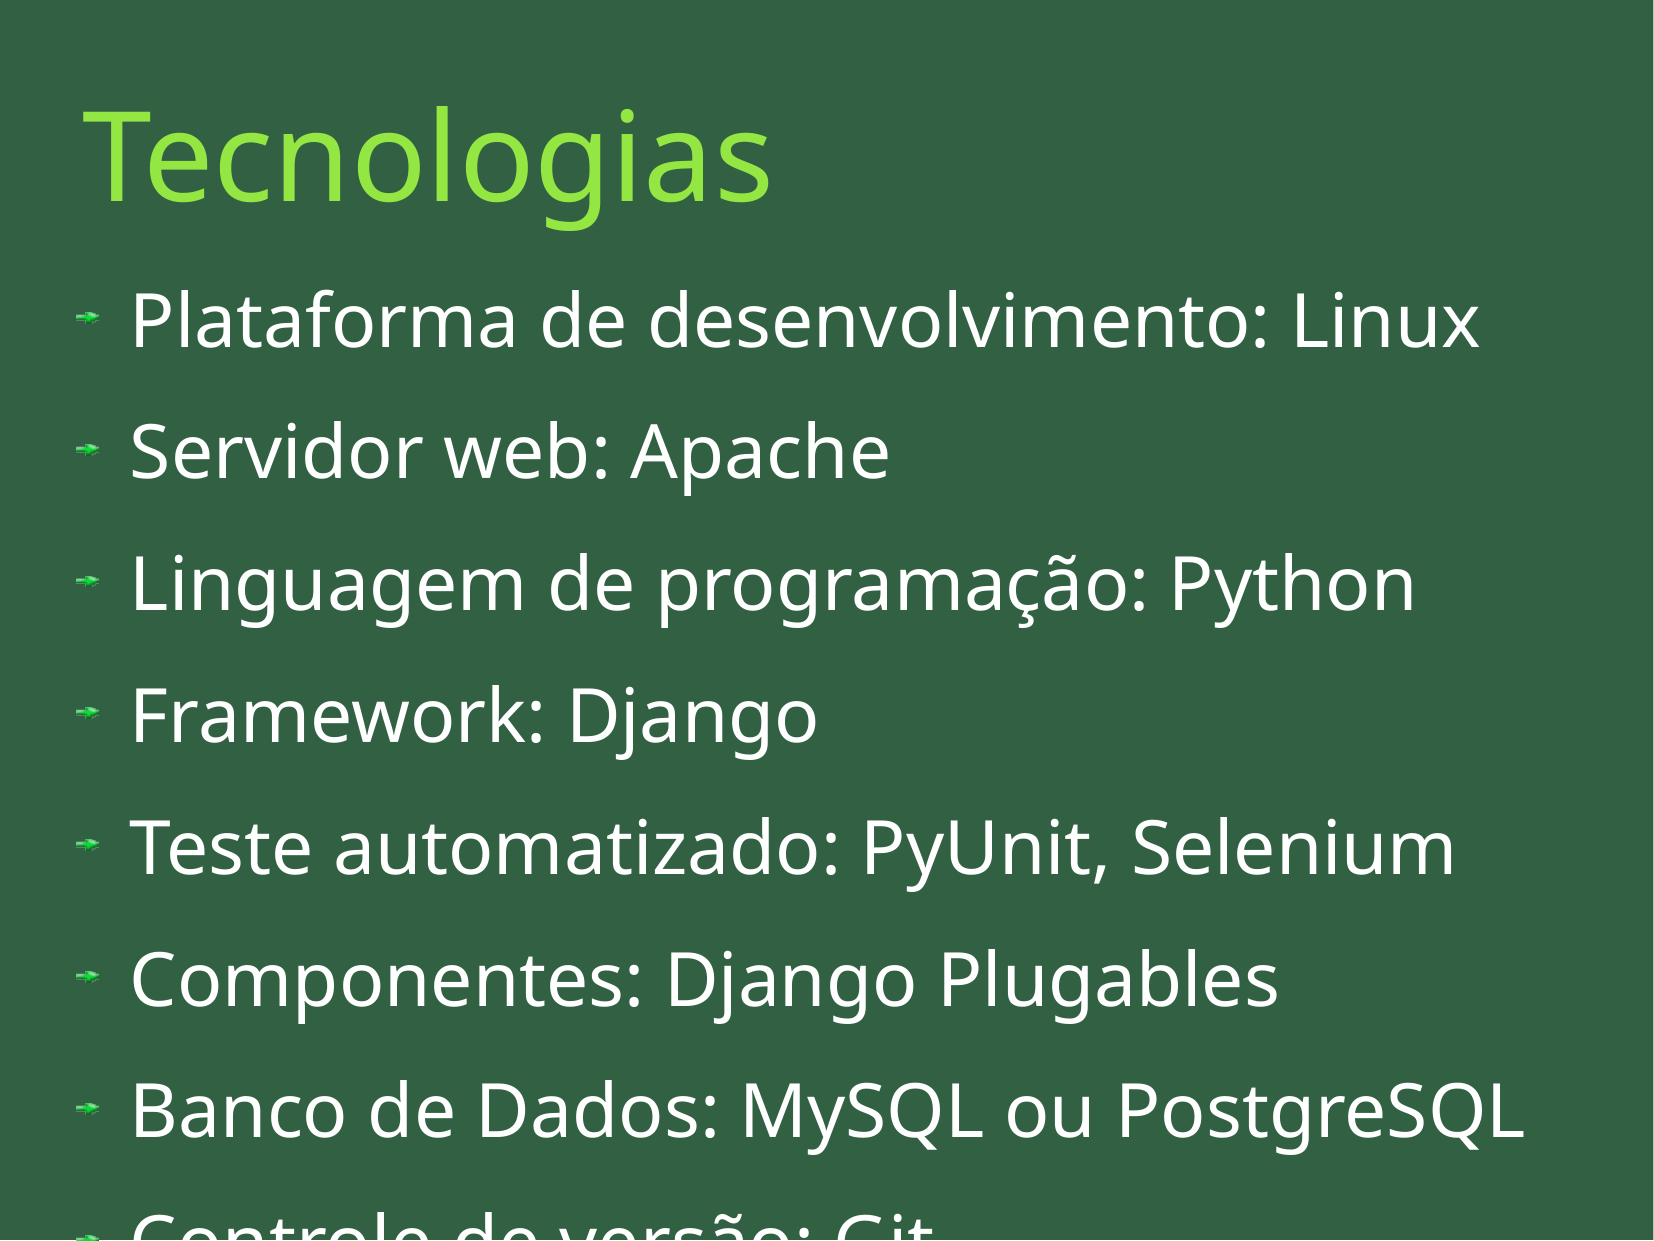

# Tecnologias
Plataforma de desenvolvimento: Linux
Servidor web: Apache
Linguagem de programação: Python
Framework: Django
Teste automatizado: PyUnit, Selenium
Componentes: Django Plugables
Banco de Dados: MySQL ou PostgreSQL
Controle de versão: Git